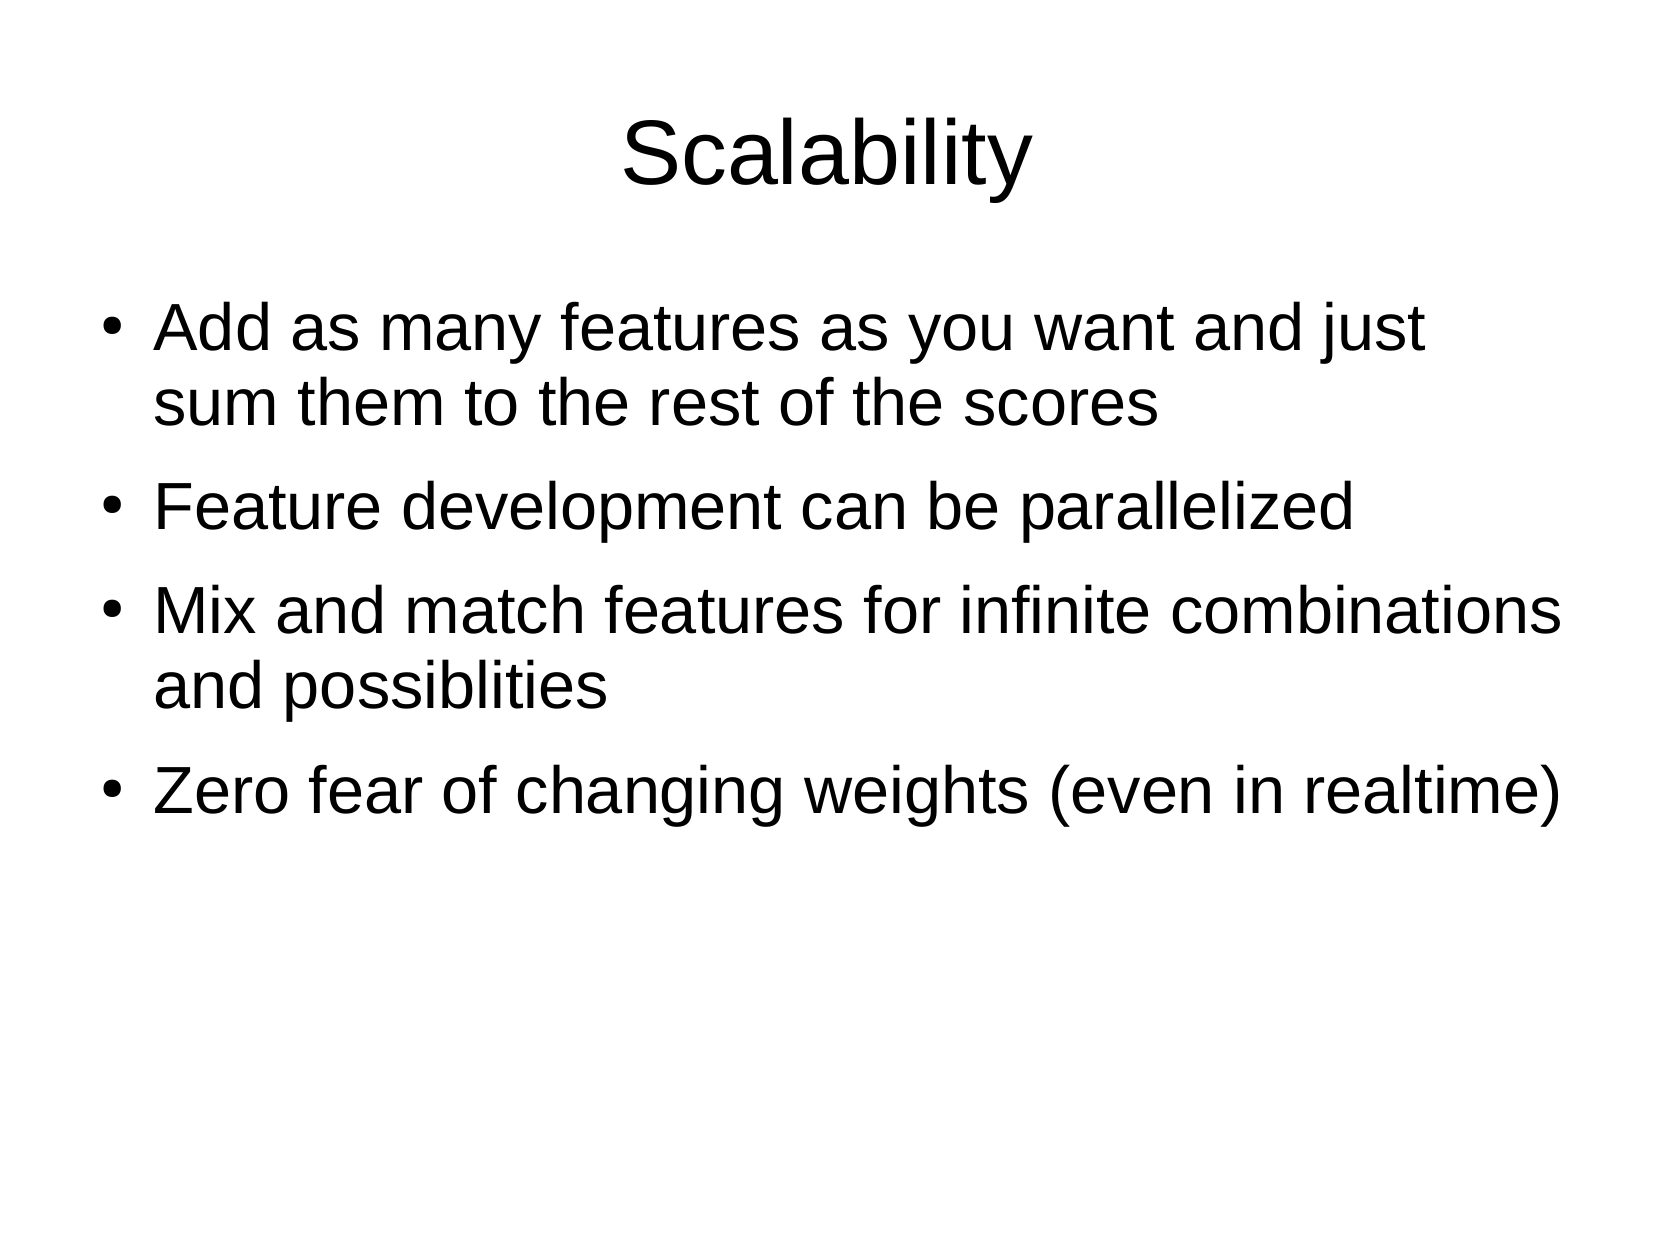

# Scalability
Add as many features as you want and just sum them to the rest of the scores
Feature development can be parallelized
Mix and match features for infinite combinations and possiblities
Zero fear of changing weights (even in realtime)